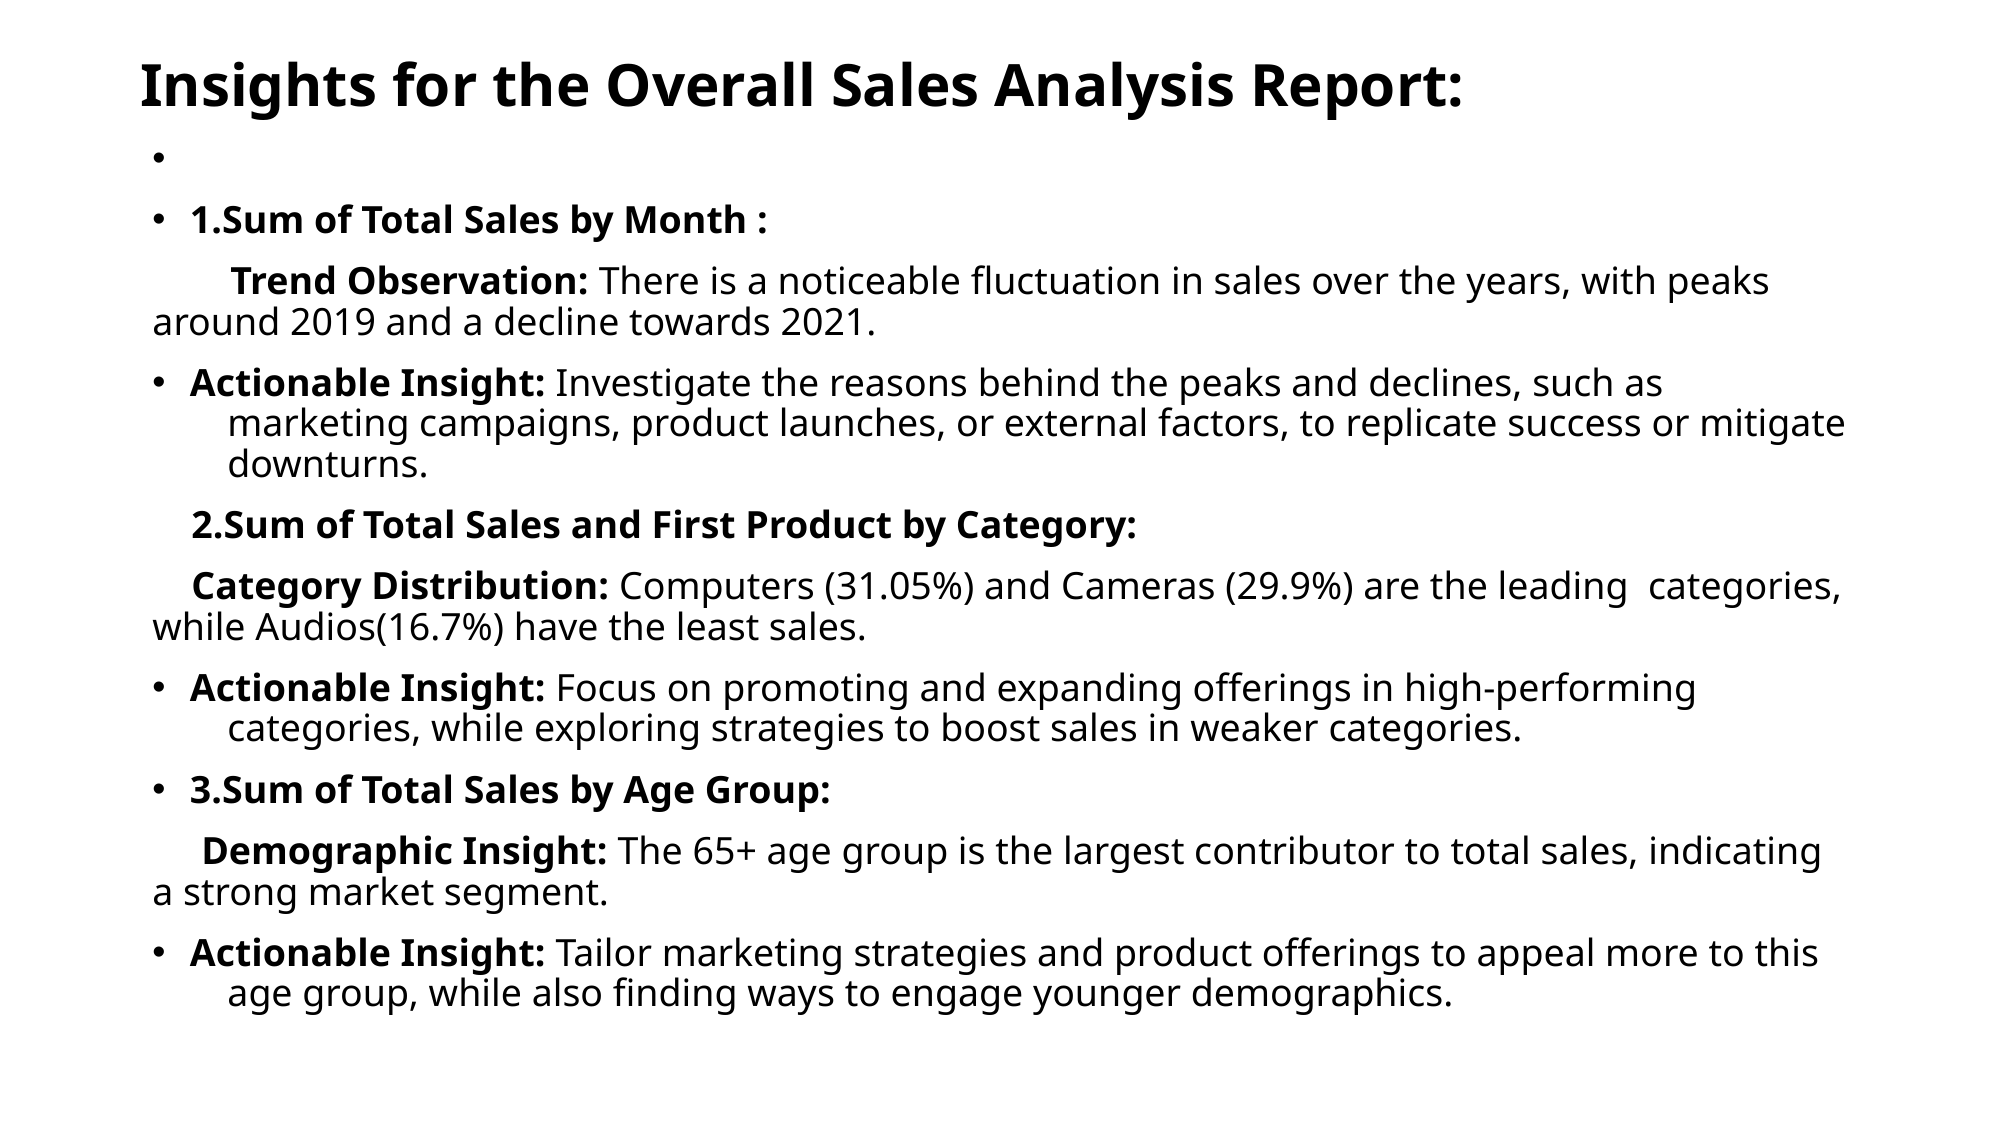

# Insights for the Overall Sales Analysis Report:
1.Sum of Total Sales by Month :
 Trend Observation: There is a noticeable fluctuation in sales over the years, with peaks around 2019 and a decline towards 2021.
Actionable Insight: Investigate the reasons behind the peaks and declines, such as marketing campaigns, product launches, or external factors, to replicate success or mitigate downturns.
 2.Sum of Total Sales and First Product by Category:
 Category Distribution: Computers (31.05%) and Cameras (29.9%) are the leading categories, while Audios(16.7%) have the least sales.
Actionable Insight: Focus on promoting and expanding offerings in high-performing categories, while exploring strategies to boost sales in weaker categories.
3.Sum of Total Sales by Age Group:
 Demographic Insight: The 65+ age group is the largest contributor to total sales, indicating a strong market segment.
Actionable Insight: Tailor marketing strategies and product offerings to appeal more to this age group, while also finding ways to engage younger demographics.